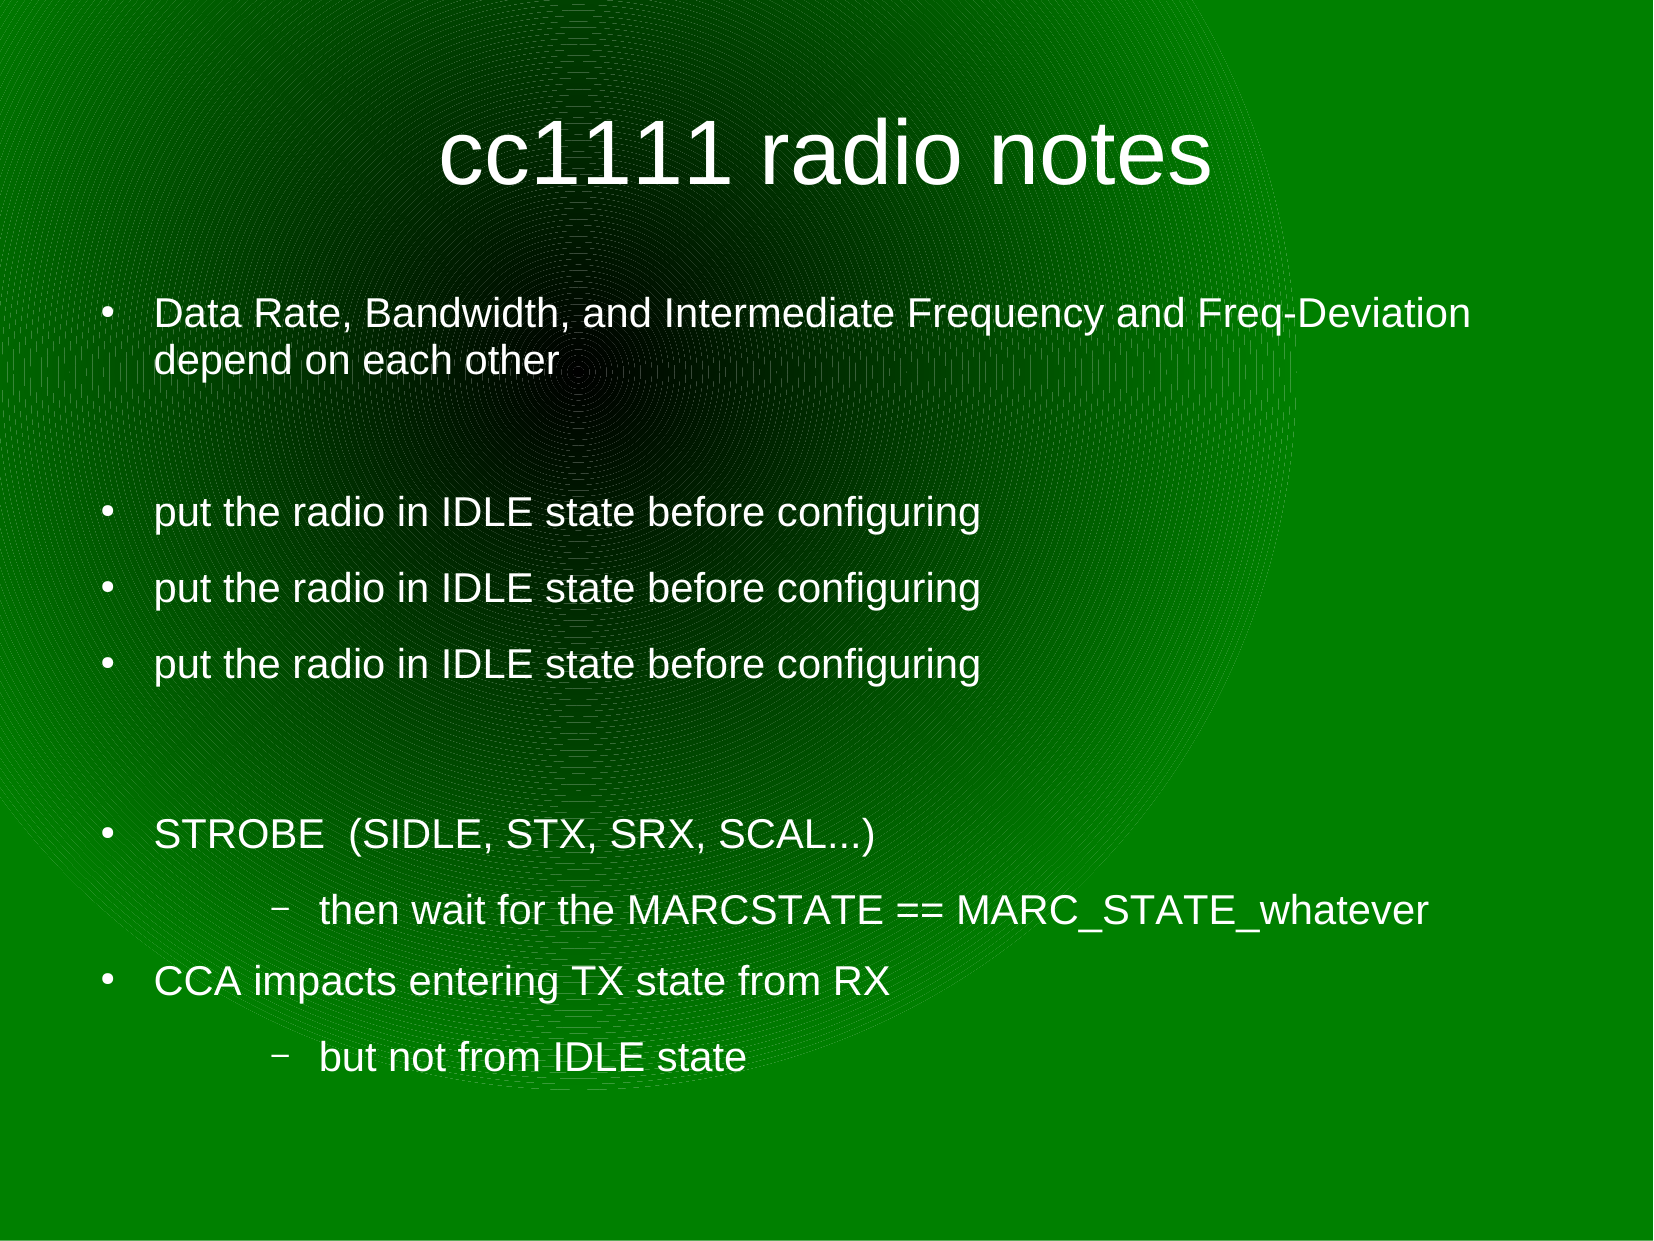

# cc1111 radio notes
Data Rate, Bandwidth, and Intermediate Frequency and Freq-Deviation depend on each other
put the radio in IDLE state before configuring
put the radio in IDLE state before configuring
put the radio in IDLE state before configuring
STROBE (SIDLE, STX, SRX, SCAL...)
then wait for the MARCSTATE == MARC_STATE_whatever
CCA impacts entering TX state from RX
but not from IDLE state